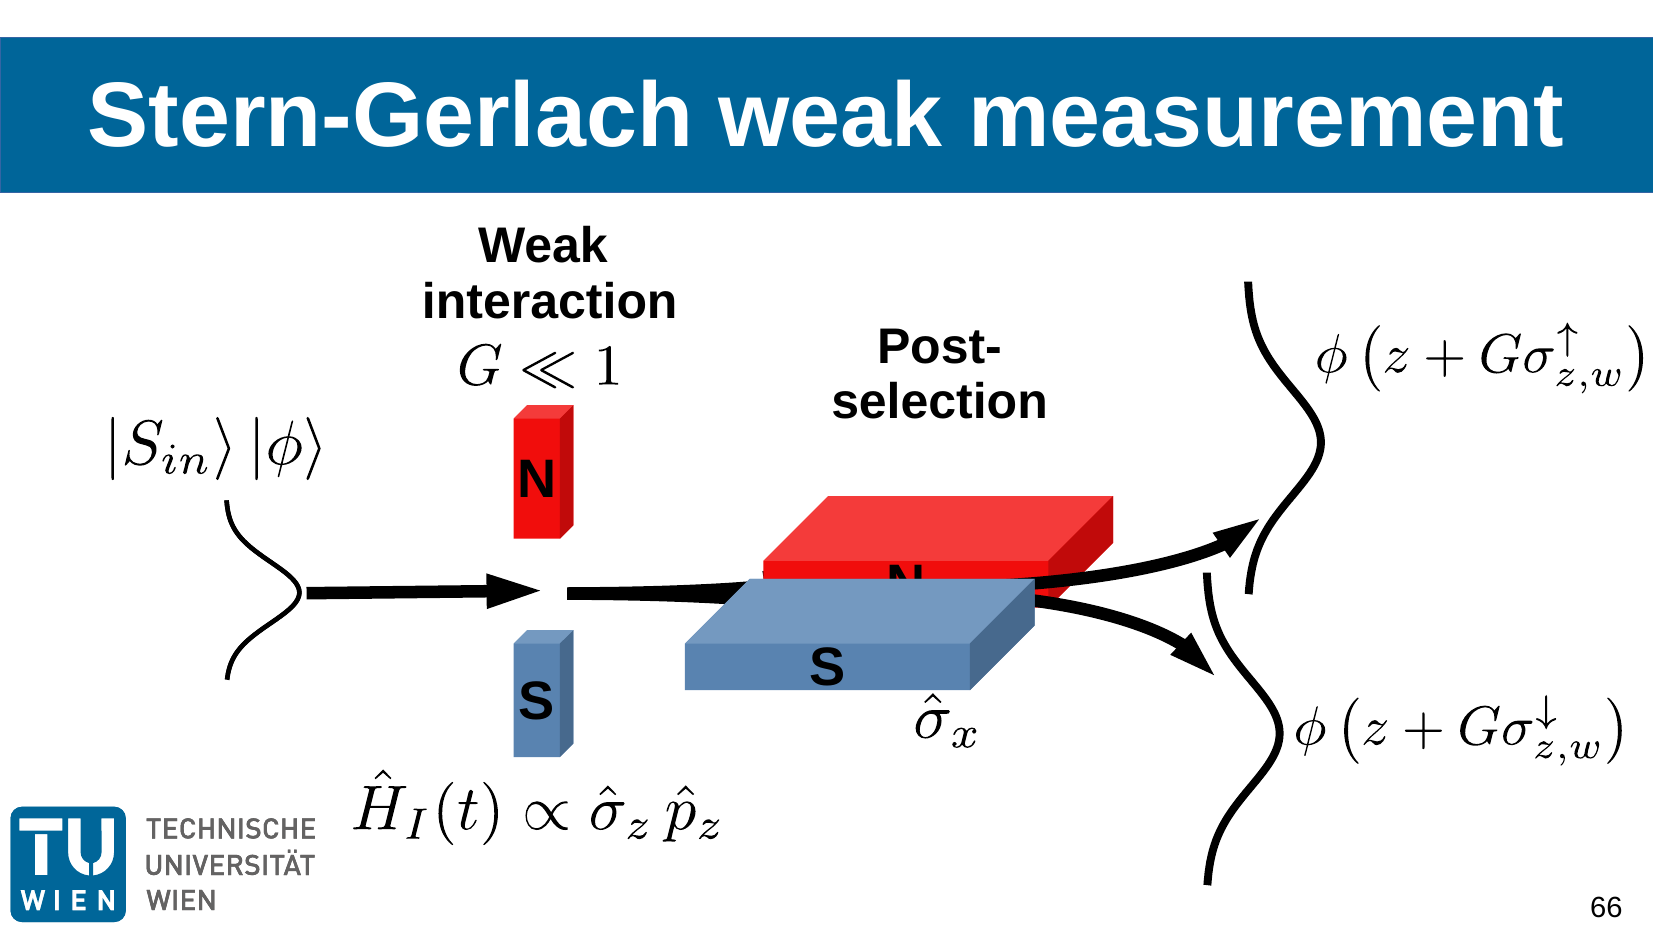

# Stern-Gerlach weak measurement
Weak
interaction
Post-selection
N
N
S
S